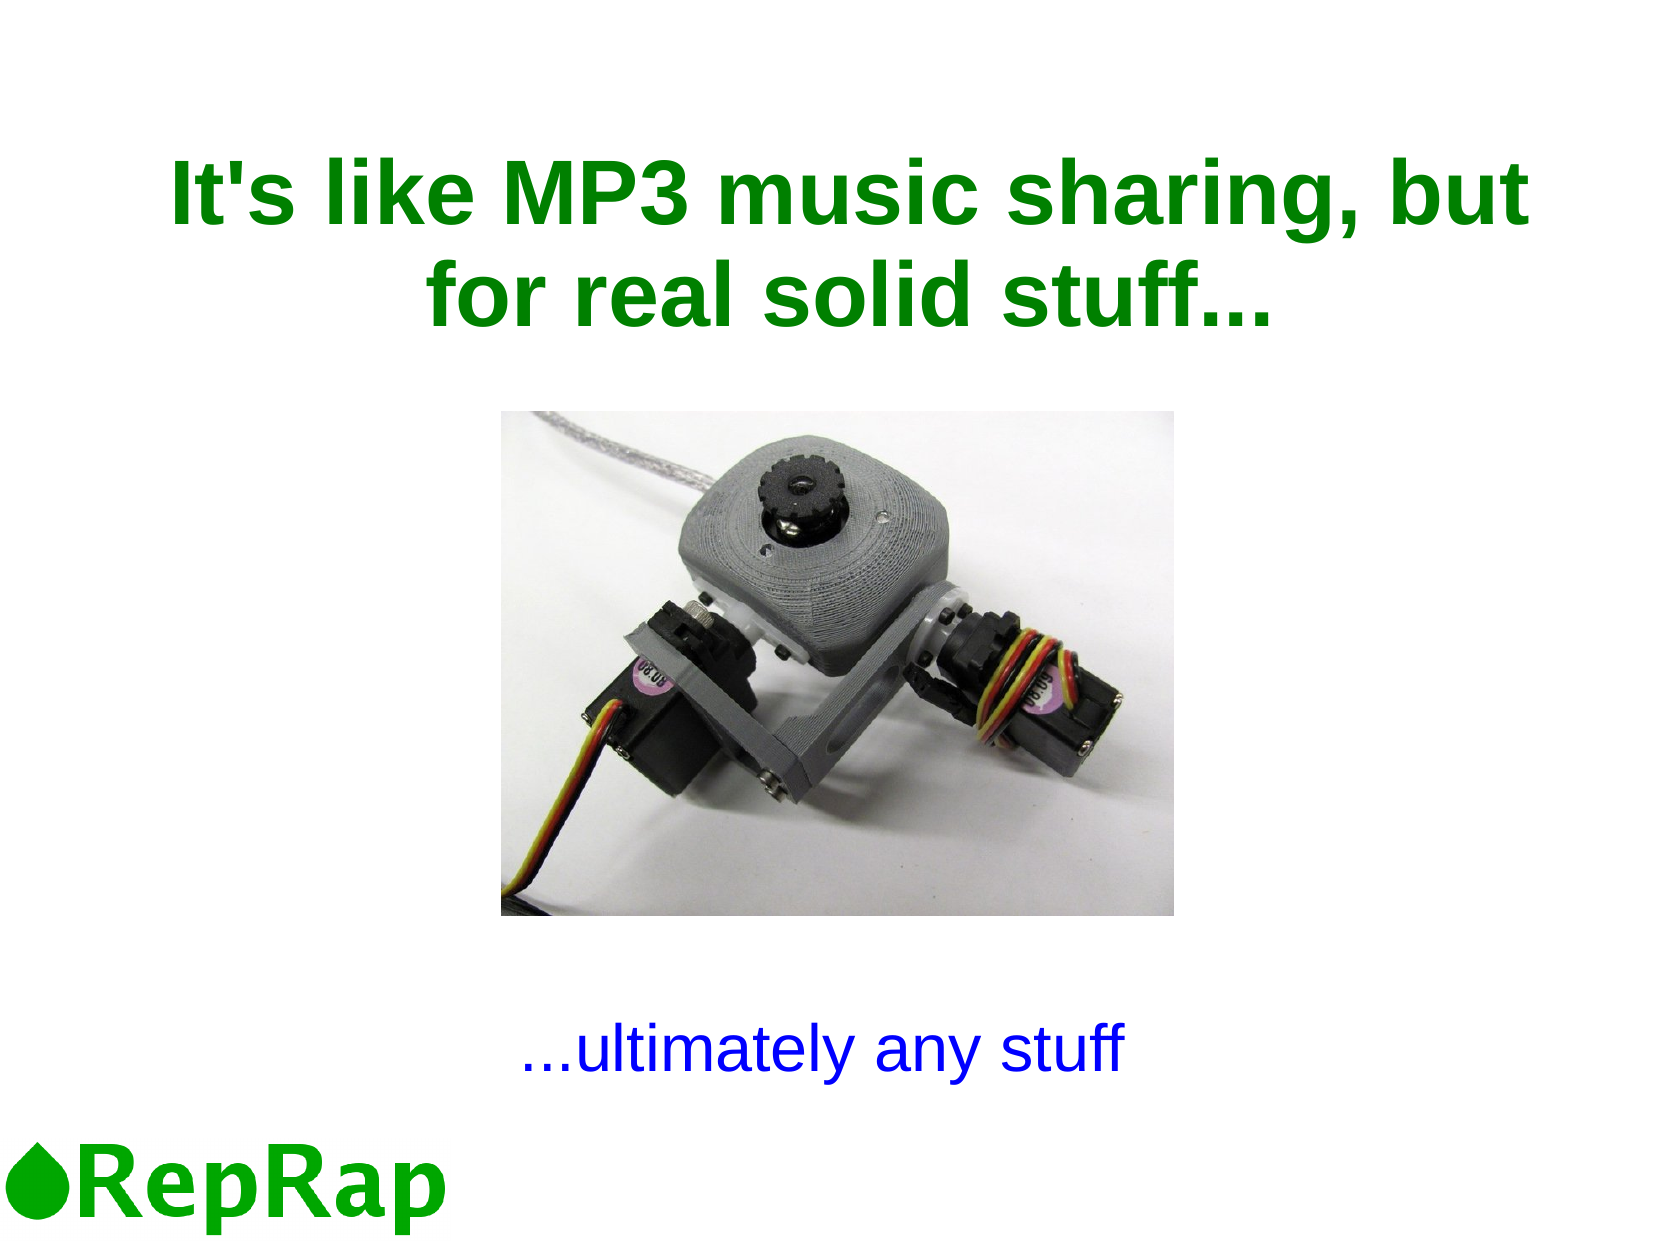

# It's like MP3 music sharing, but for real solid stuff...
...ultimately any stuff